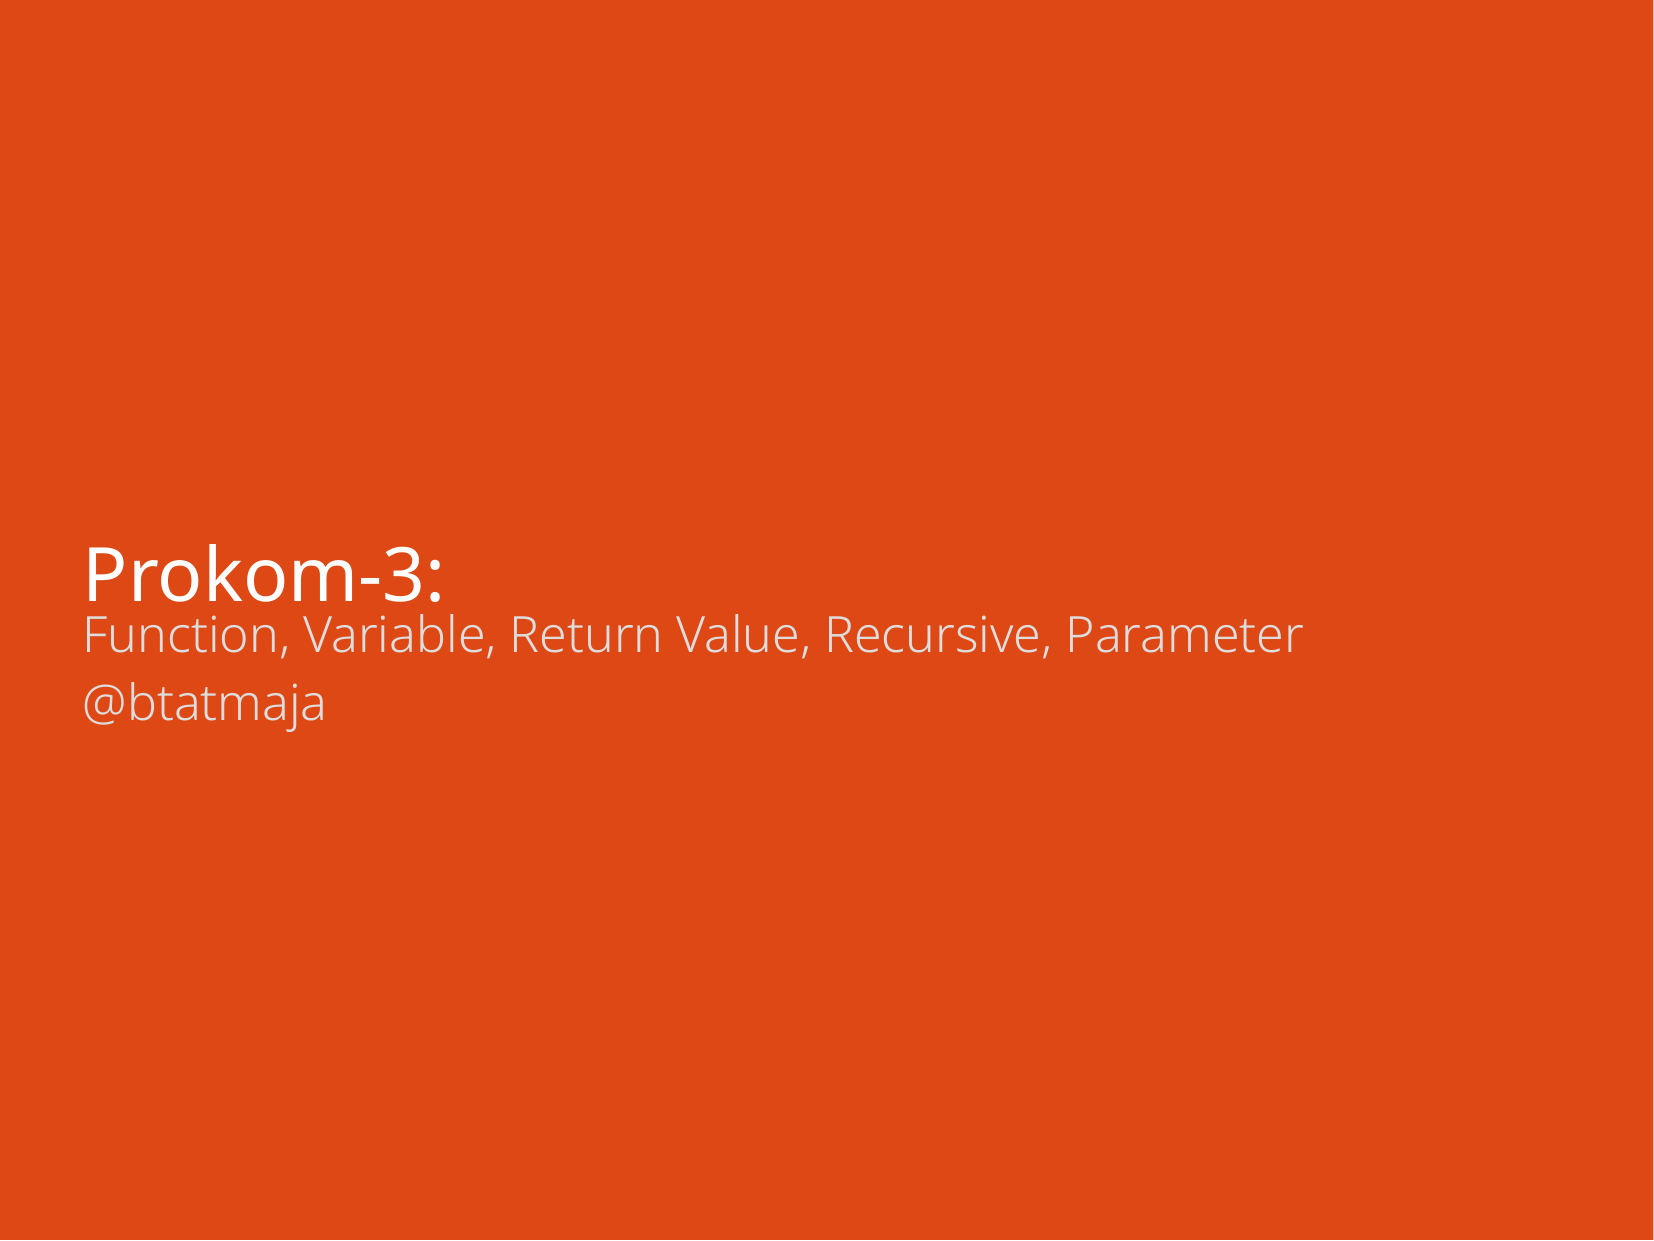

# Prokom-3:
Function, Variable, Return Value, Recursive, Parameter
@btatmaja